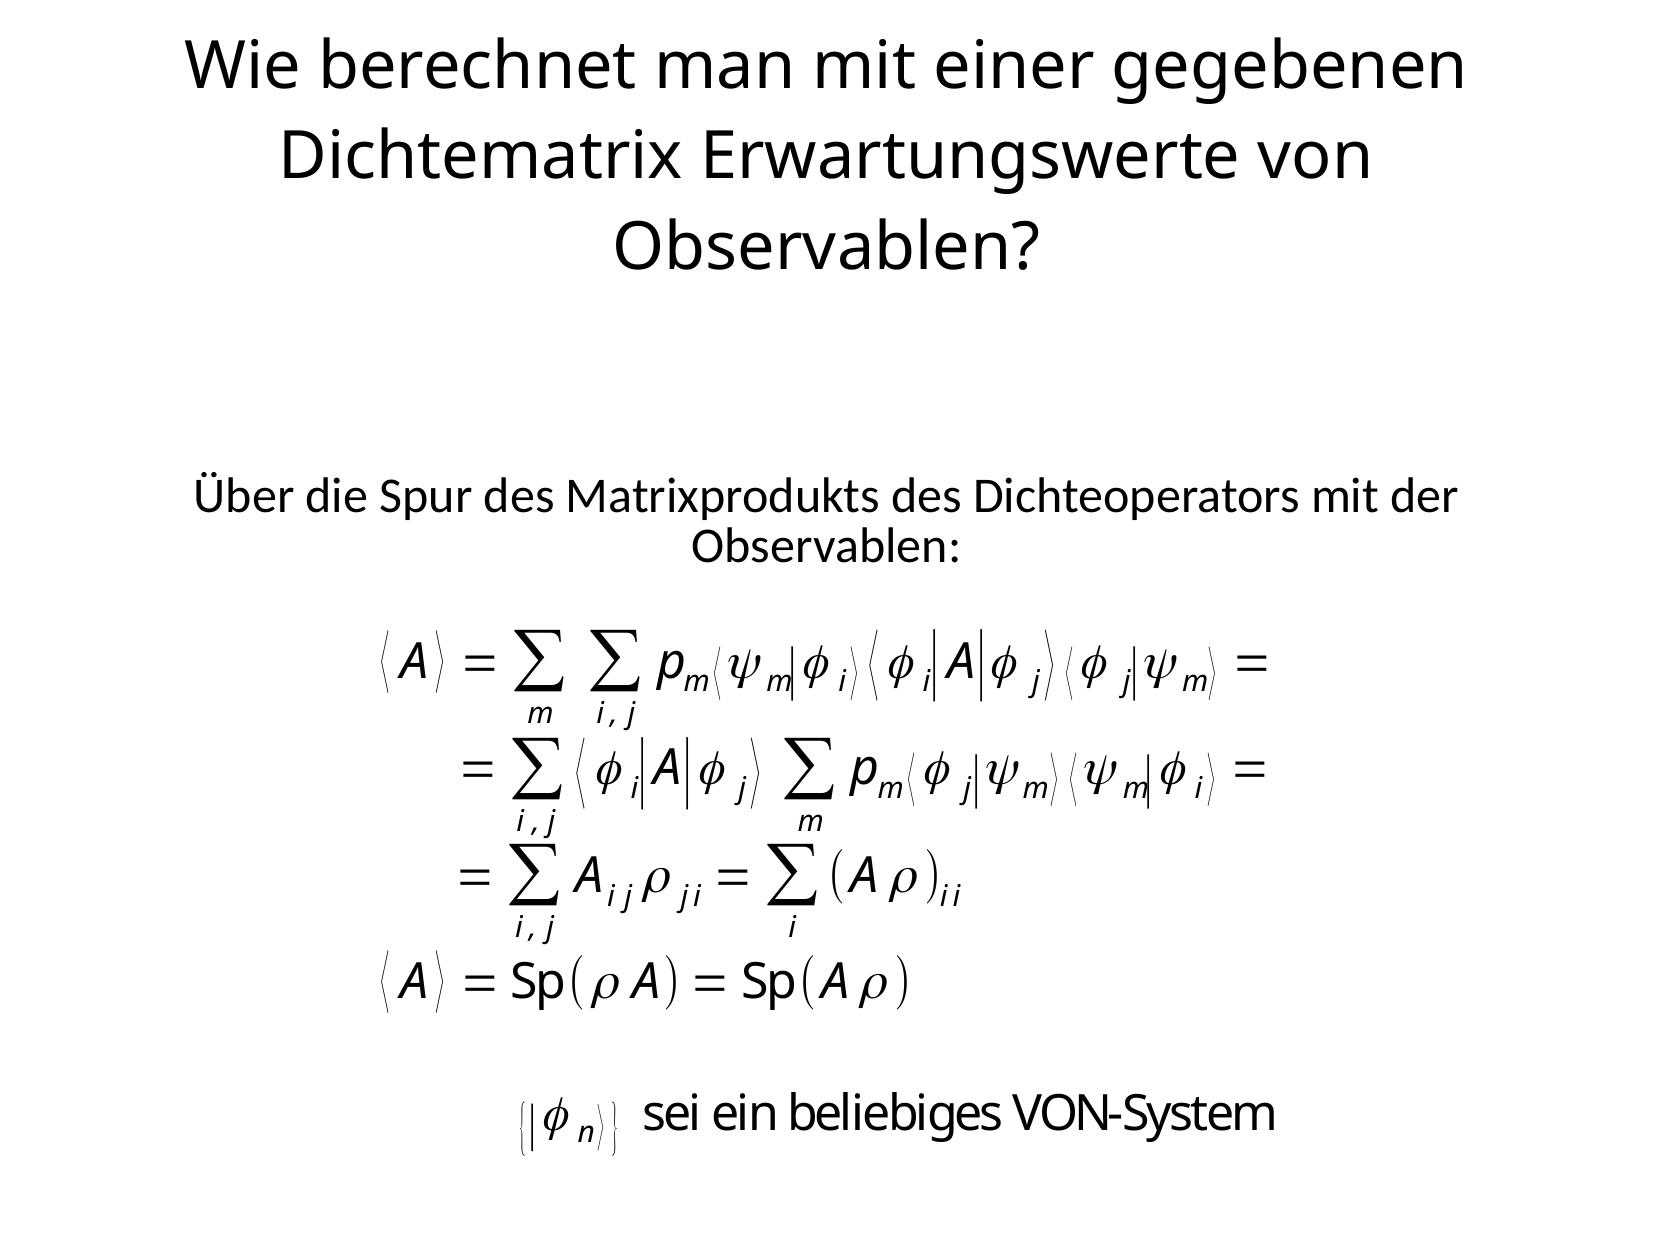

# Wie berechnet man mit einer gegebenen Dichtematrix Erwartungswerte von Observablen?
Über die Spur des Matrixprodukts des Dichteoperators mit der Observablen: